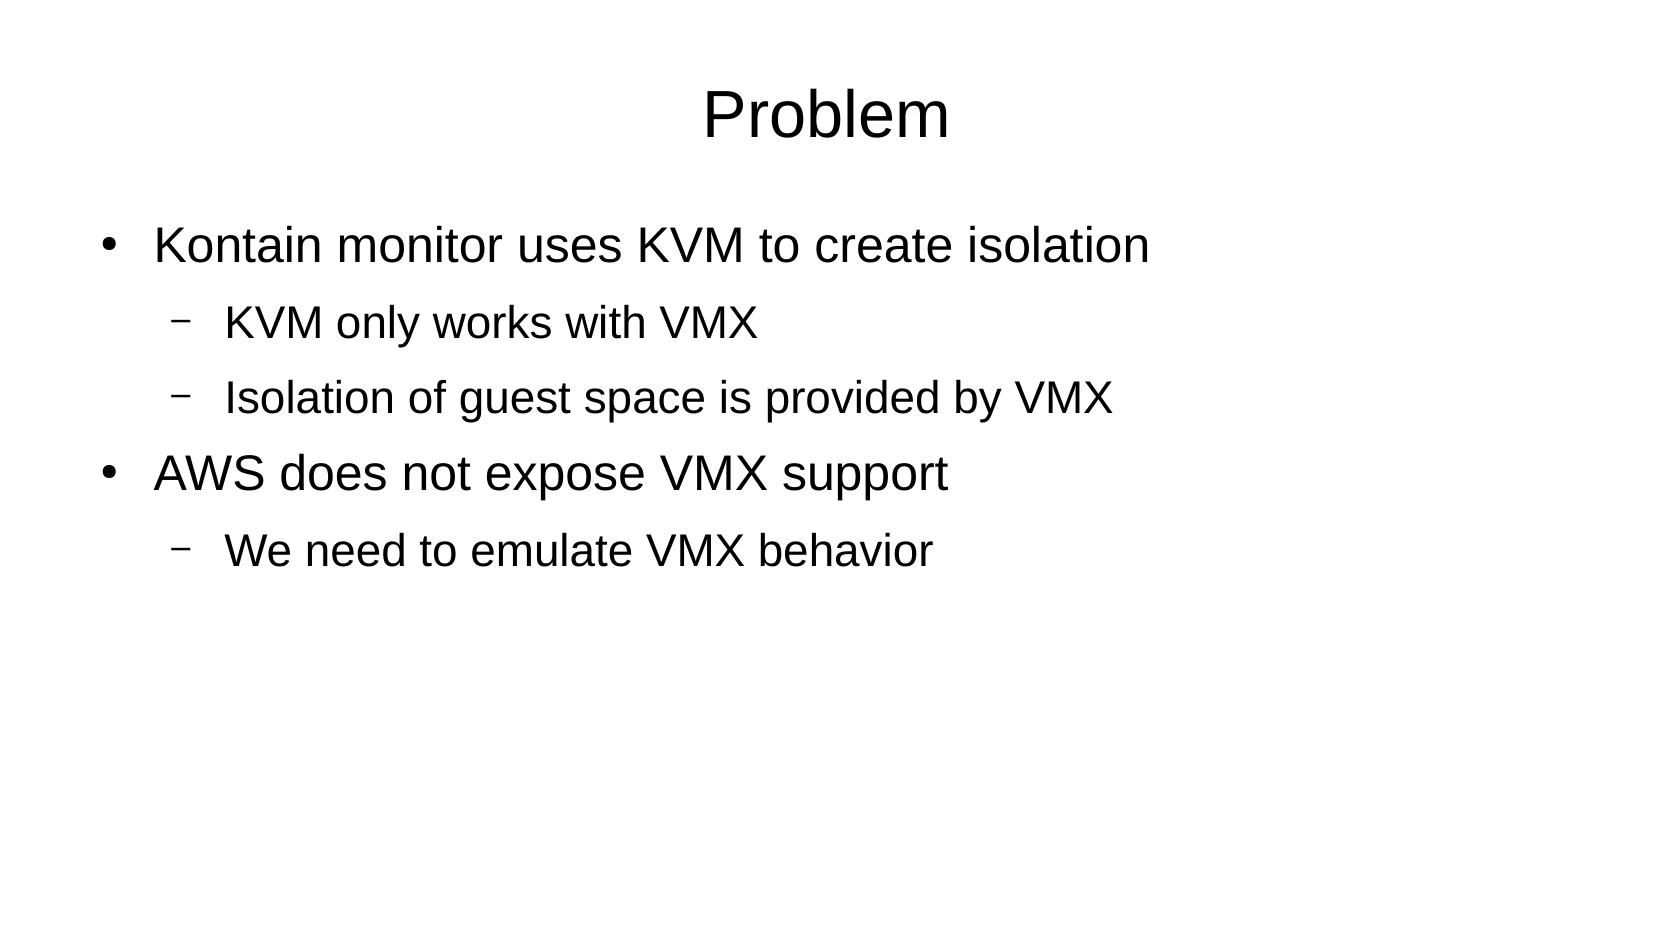

# Problem
Kontain monitor uses KVM to create isolation
KVM only works with VMX
Isolation of guest space is provided by VMX
AWS does not expose VMX support
We need to emulate VMX behavior